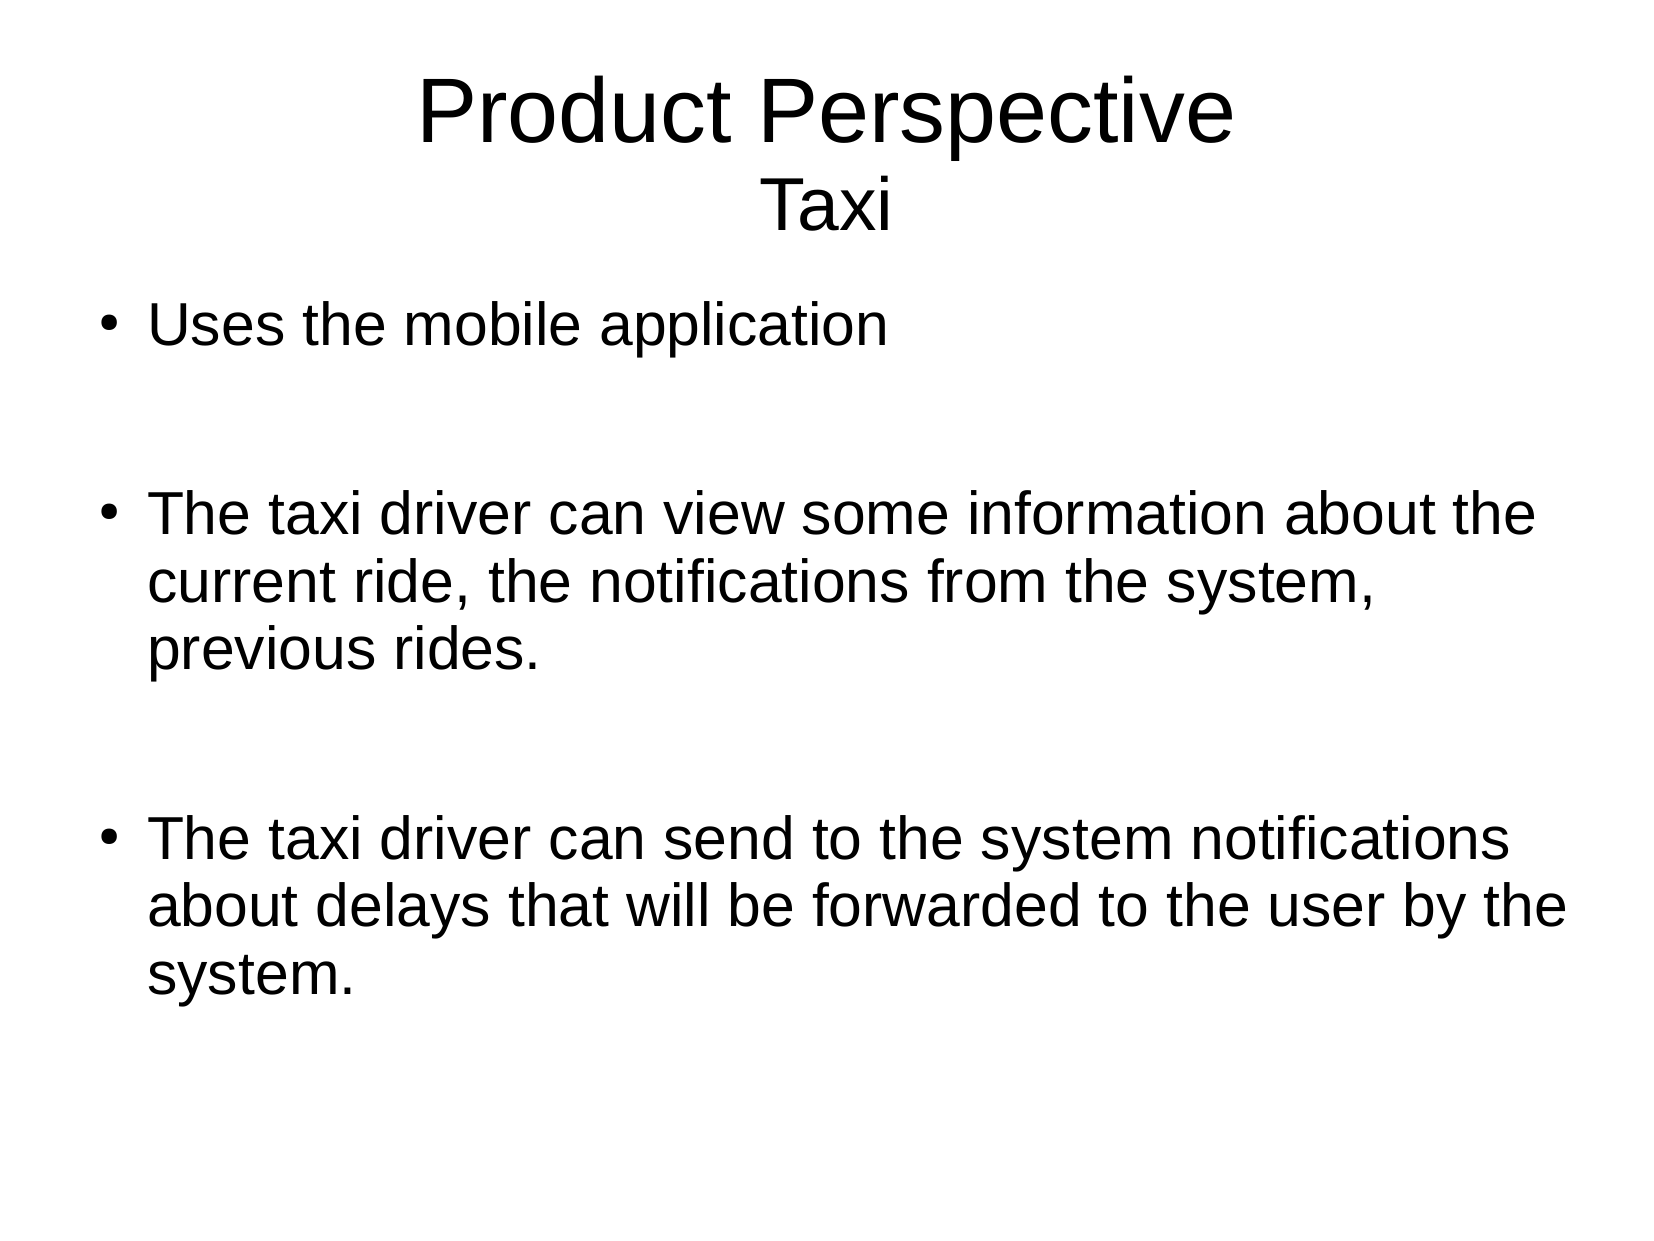

# Product Perspective Taxi
Uses the mobile application
The taxi driver can view some information about the current ride, the notifications from the system, previous rides.
The taxi driver can send to the system notifications about delays that will be forwarded to the user by the system.